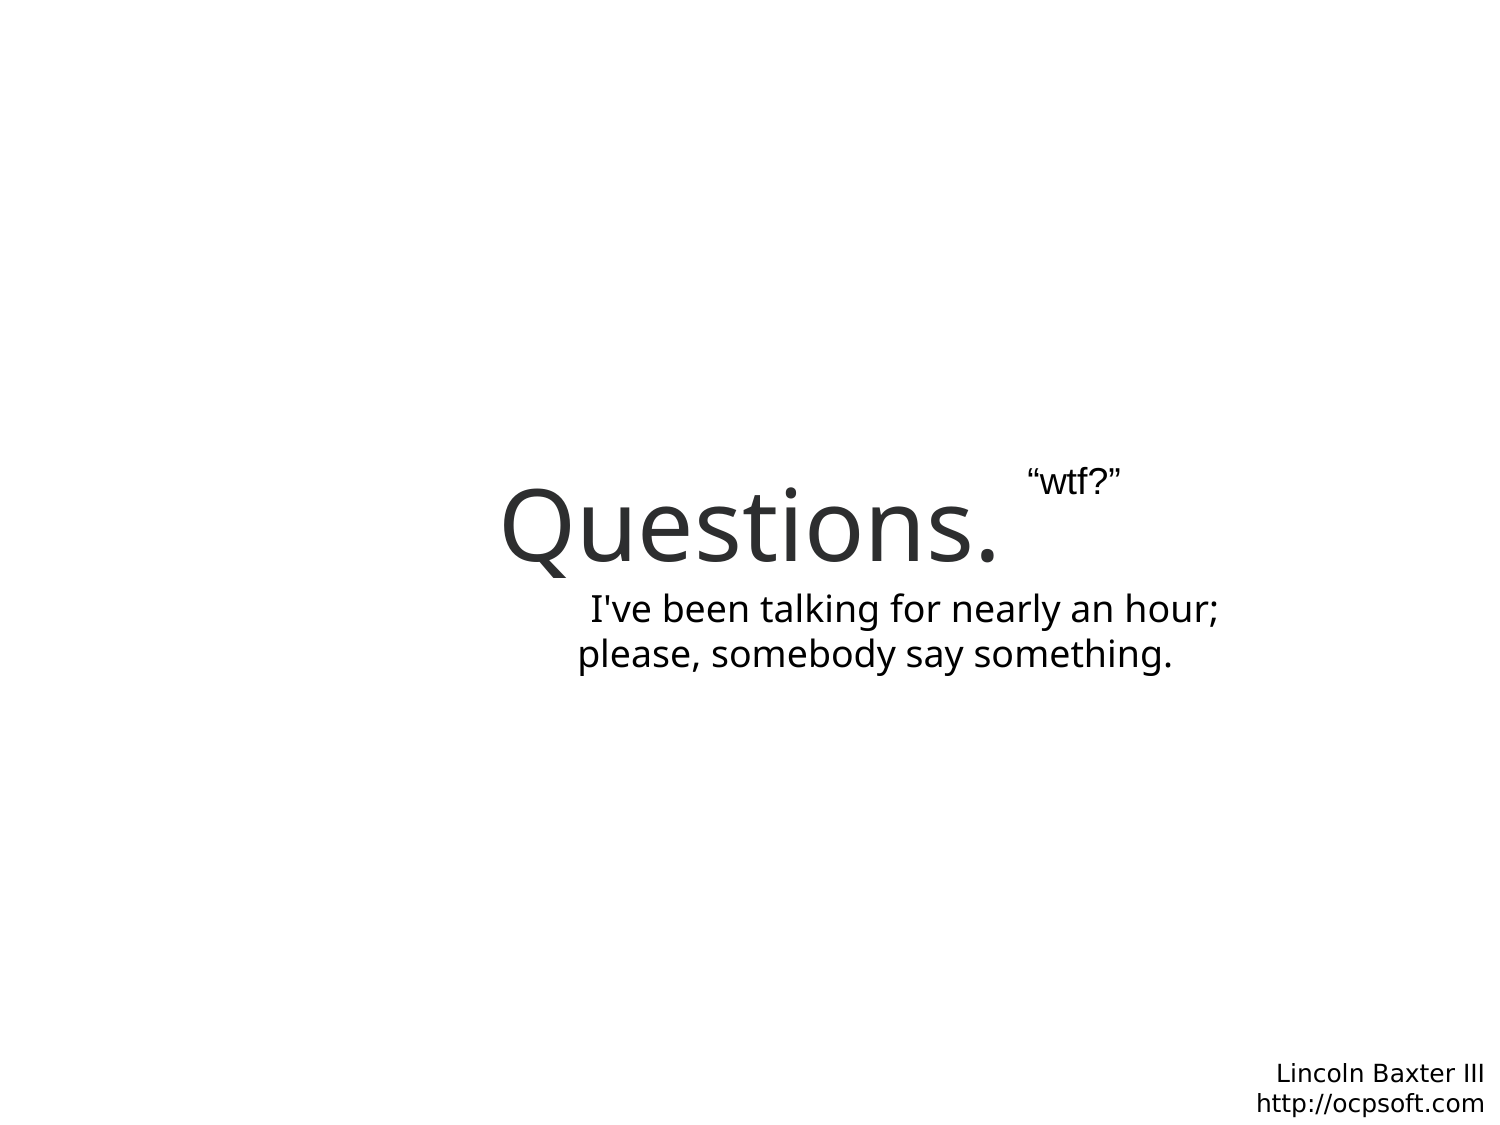

# Questions.
“wtf?”
I've been talking for nearly an hour; please, somebody say something.